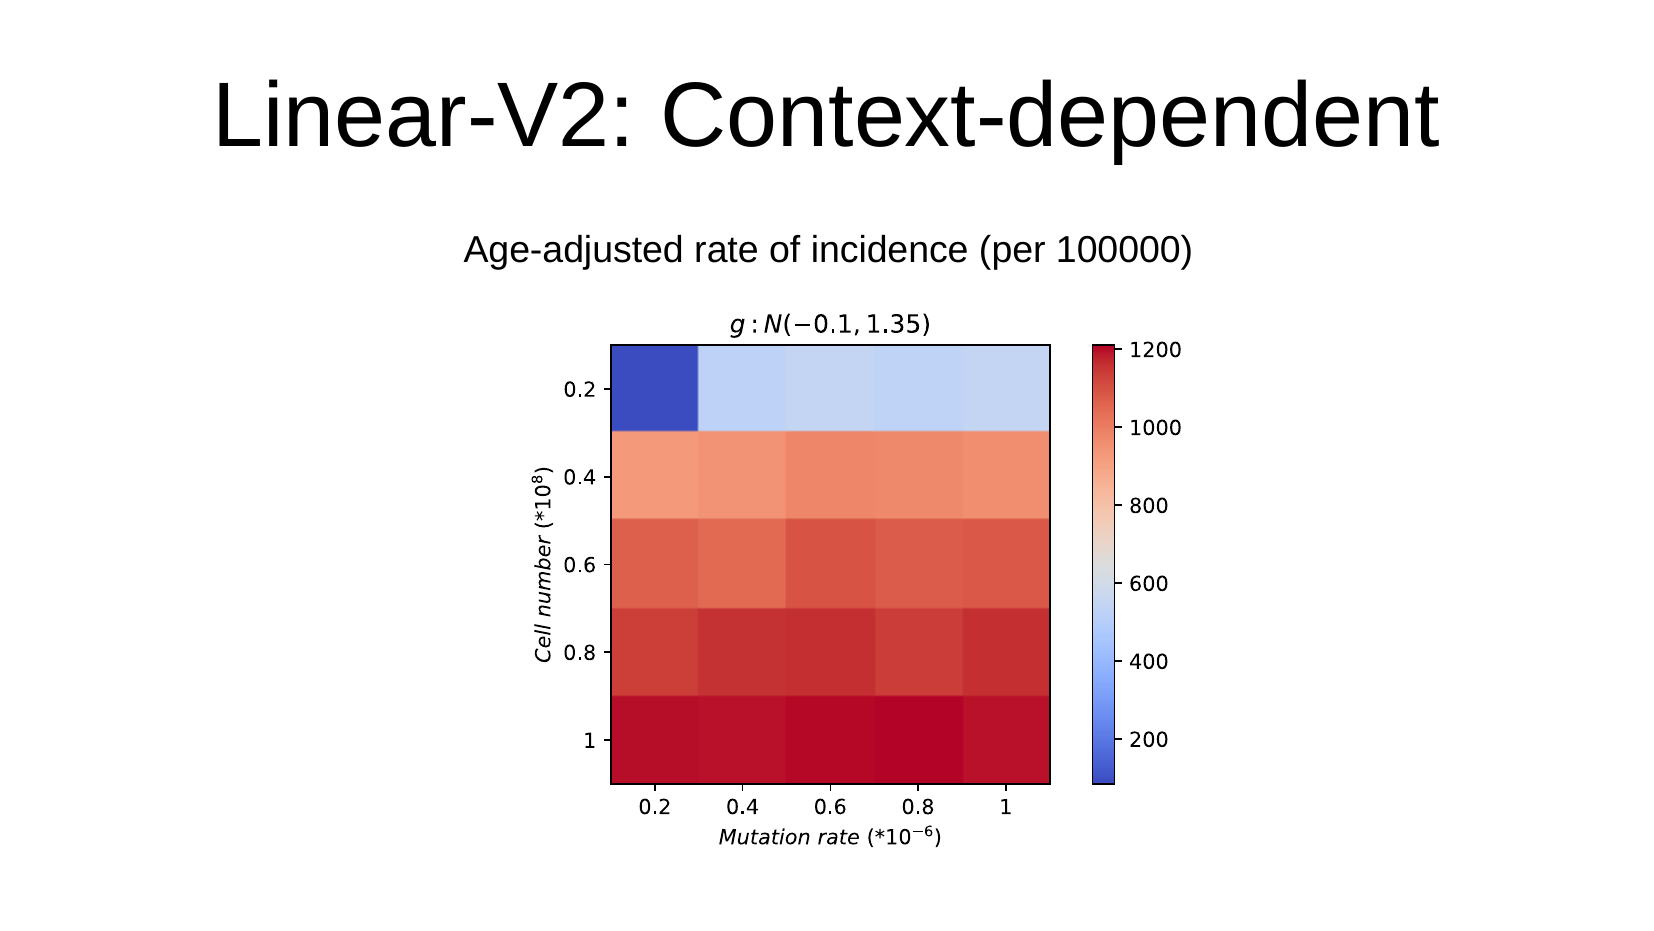

# Linear-V2: Context-dependent
Age-adjusted rate of incidence (per 100000)